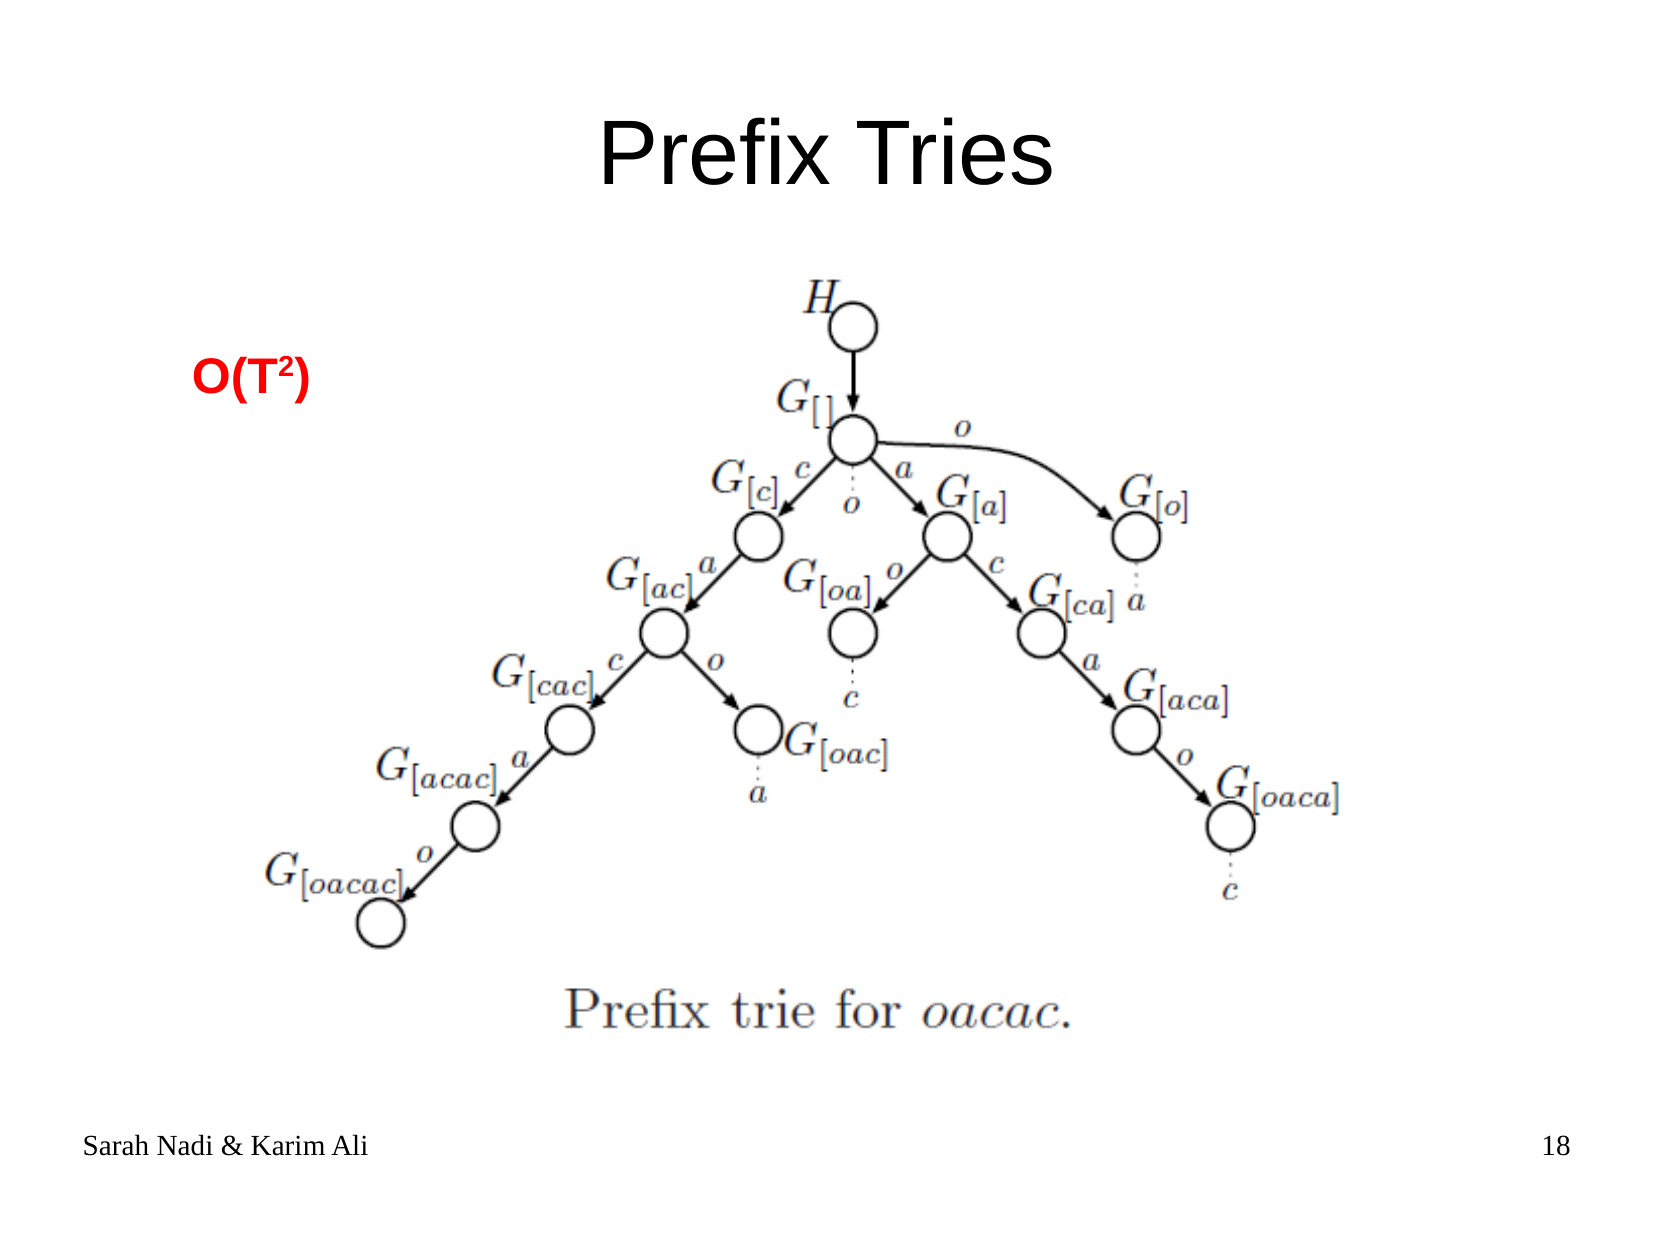

# Prefix Tries
O(T2)
Sarah Nadi & Karim Ali
18